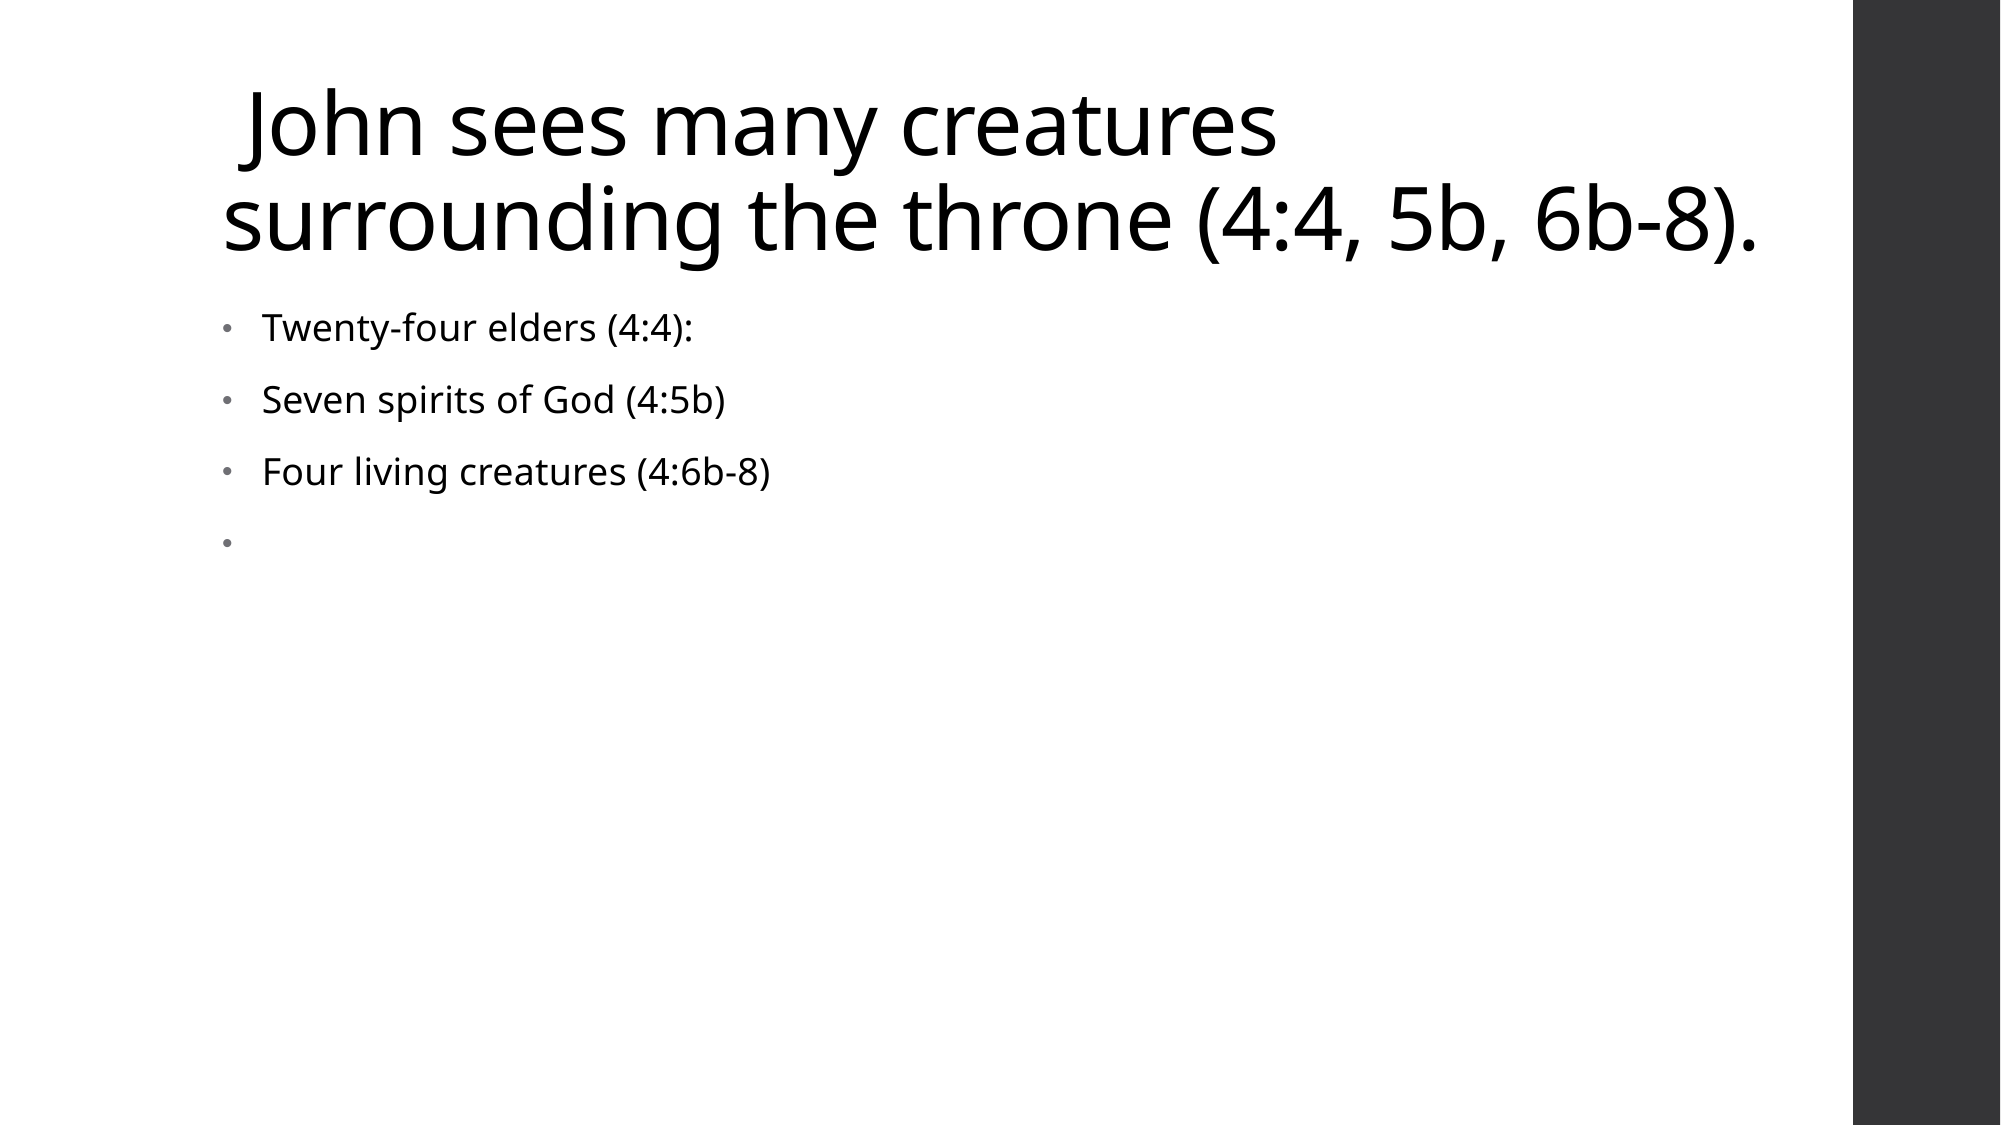

# John sees many creatures surrounding the throne (4:4, 5b, 6b-8).
 Twenty-four elders (4:4):
 Seven spirits of God (4:5b)
 Four living creatures (4:6b-8)